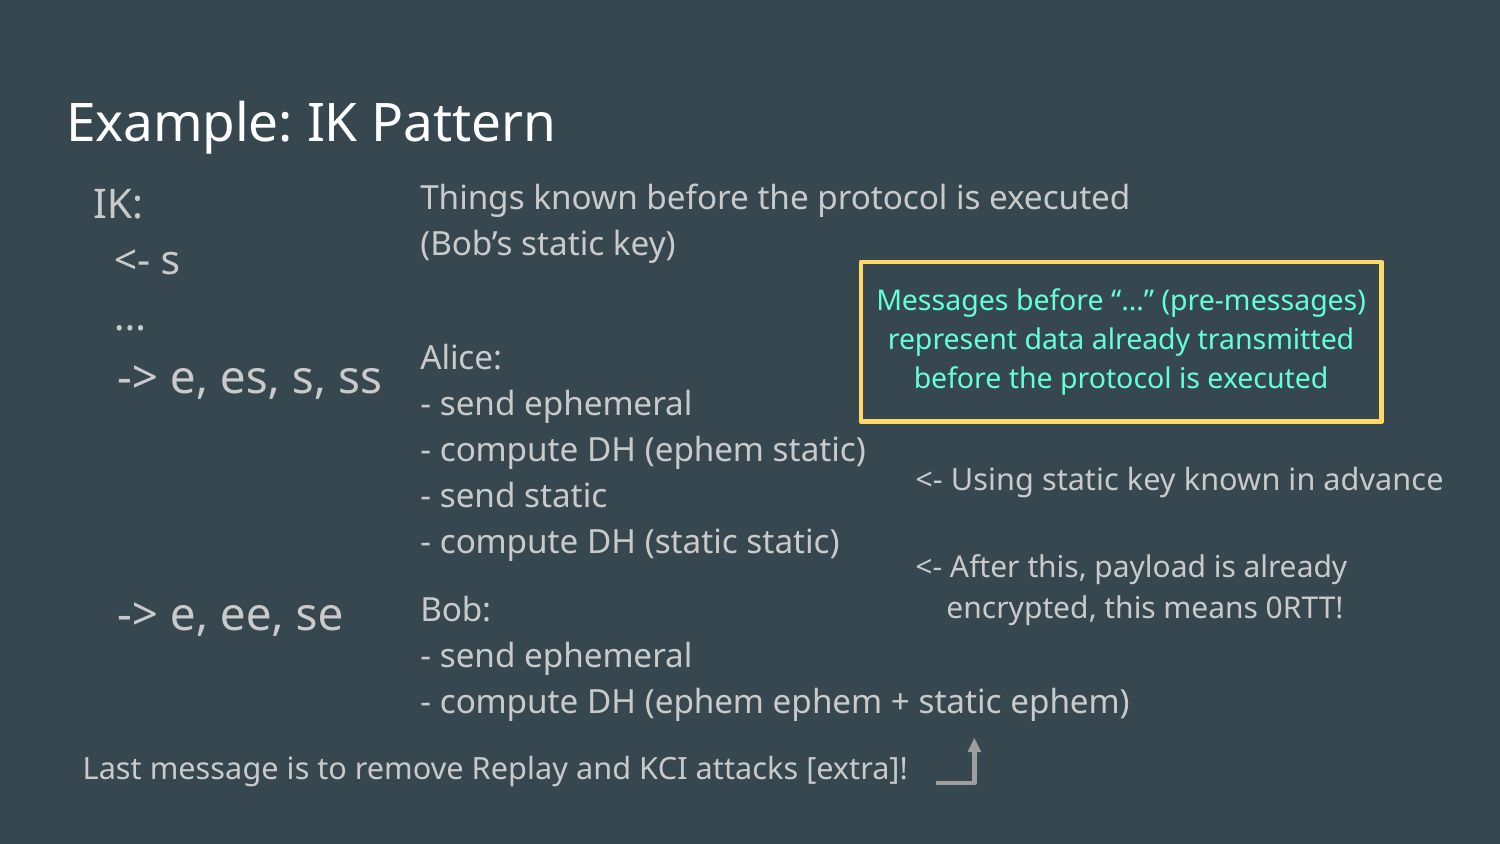

# Example: IK Pattern
Things known before the protocol is executed
(Bob’s static key)
Alice:
- send ephemeral
- compute DH (ephem static)
- send static
- compute DH (static static)
Bob:
- send ephemeral
- compute DH (ephem ephem + static ephem)
IK:
 <- s
 …
Messages before “…” (pre-messages)
represent data already transmitted before the protocol is executed
 -> e, es, s, ss
<- Using static key known in advance
<- After this, payload is already
 encrypted, this means 0RTT!
 -> e, ee, se
Last message is to remove Replay and KCI attacks [extra]!